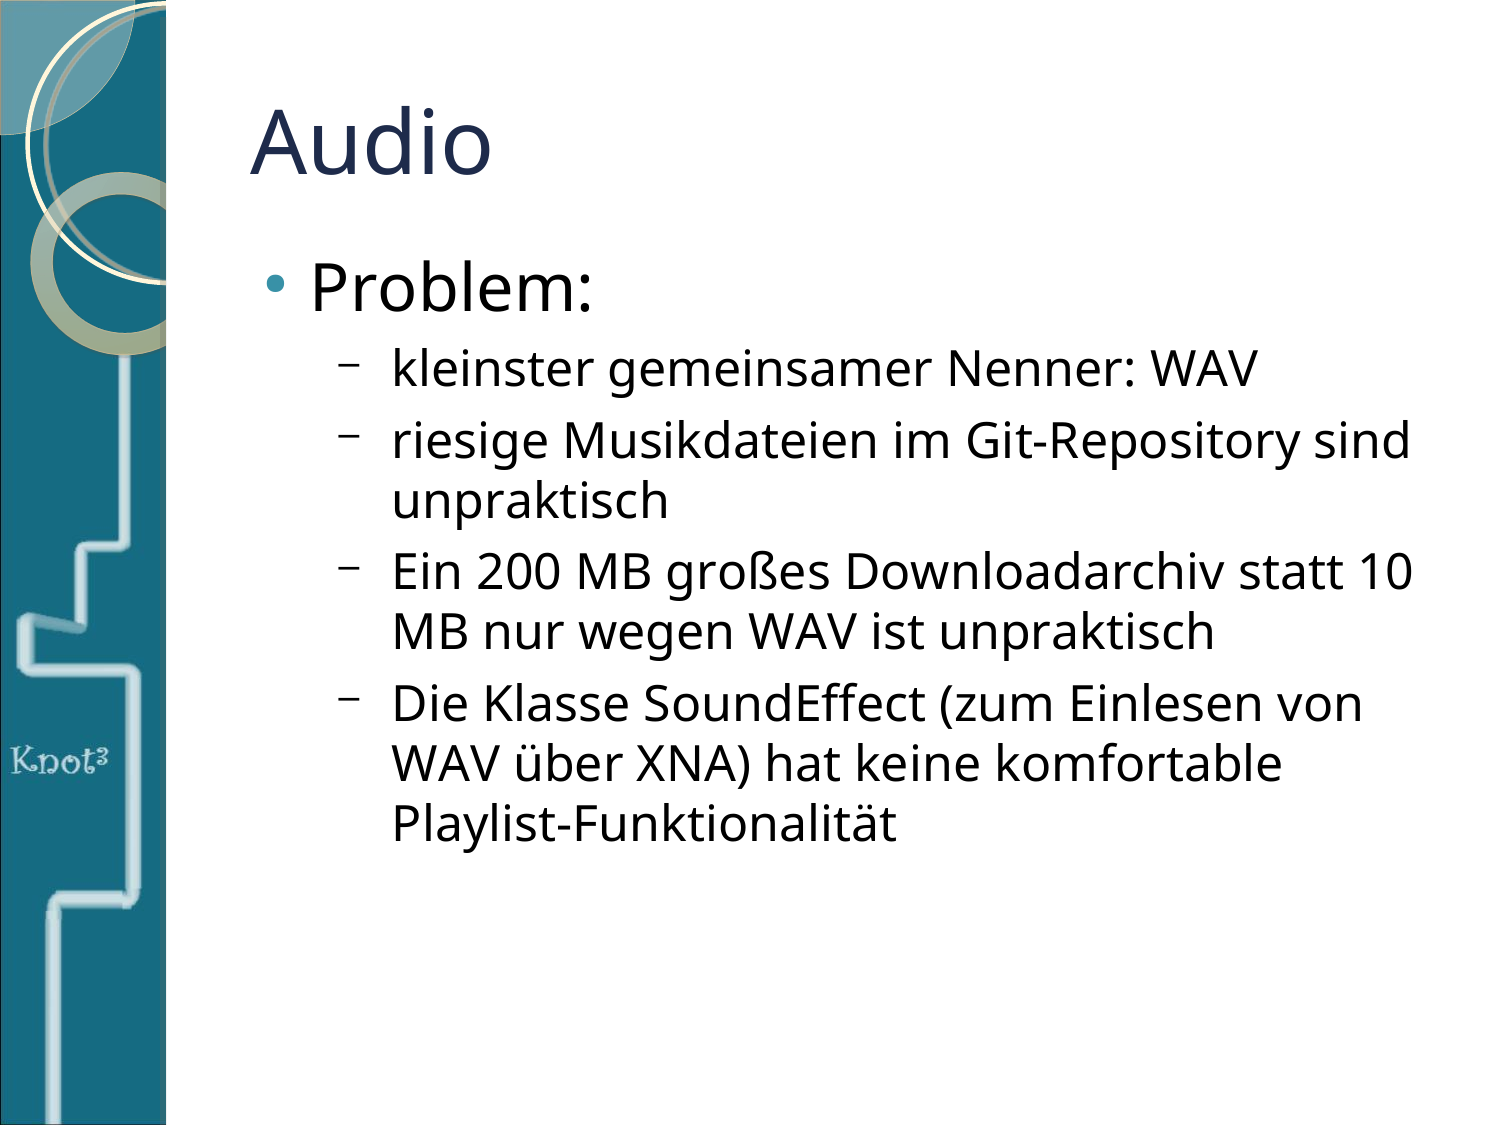

# Audio
Problem:
kleinster gemeinsamer Nenner: WAV
riesige Musikdateien im Git-Repository sind unpraktisch
Ein 200 MB großes Downloadarchiv statt 10 MB nur wegen WAV ist unpraktisch
Die Klasse SoundEffect (zum Einlesen von WAV über XNA) hat keine komfortable Playlist-Funktionalität